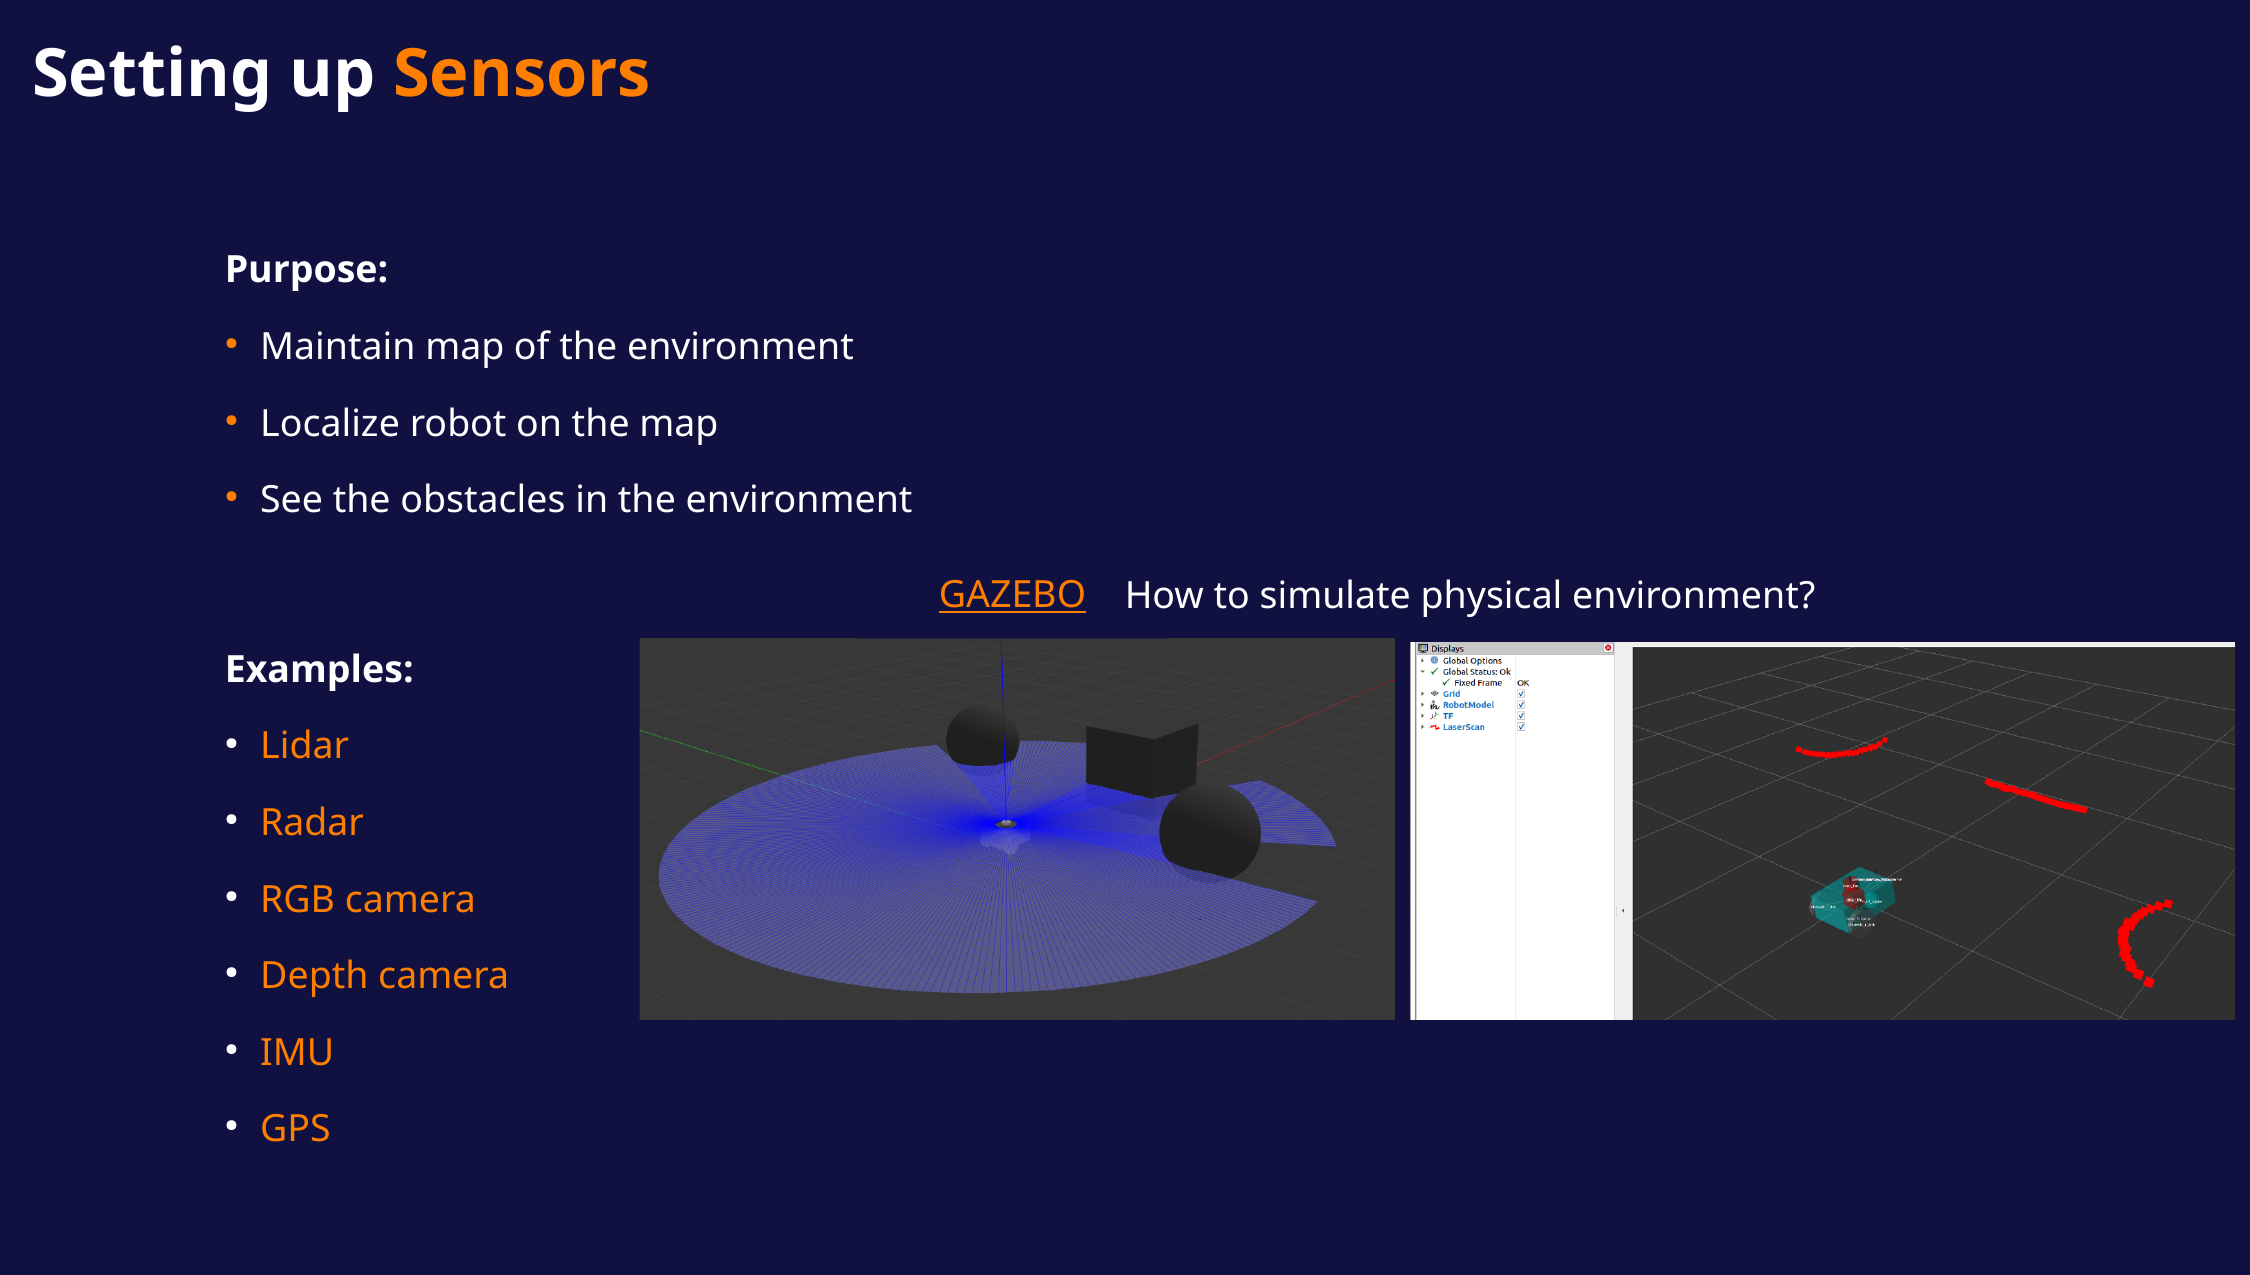

Setting up Sensors
Purpose:
Maintain map of the environment
Localize robot on the map
See the obstacles in the environment
GAZEBO
How to simulate physical environment?
Examples:
Lidar
Radar
RGB camera
Depth camera
IMU
GPS